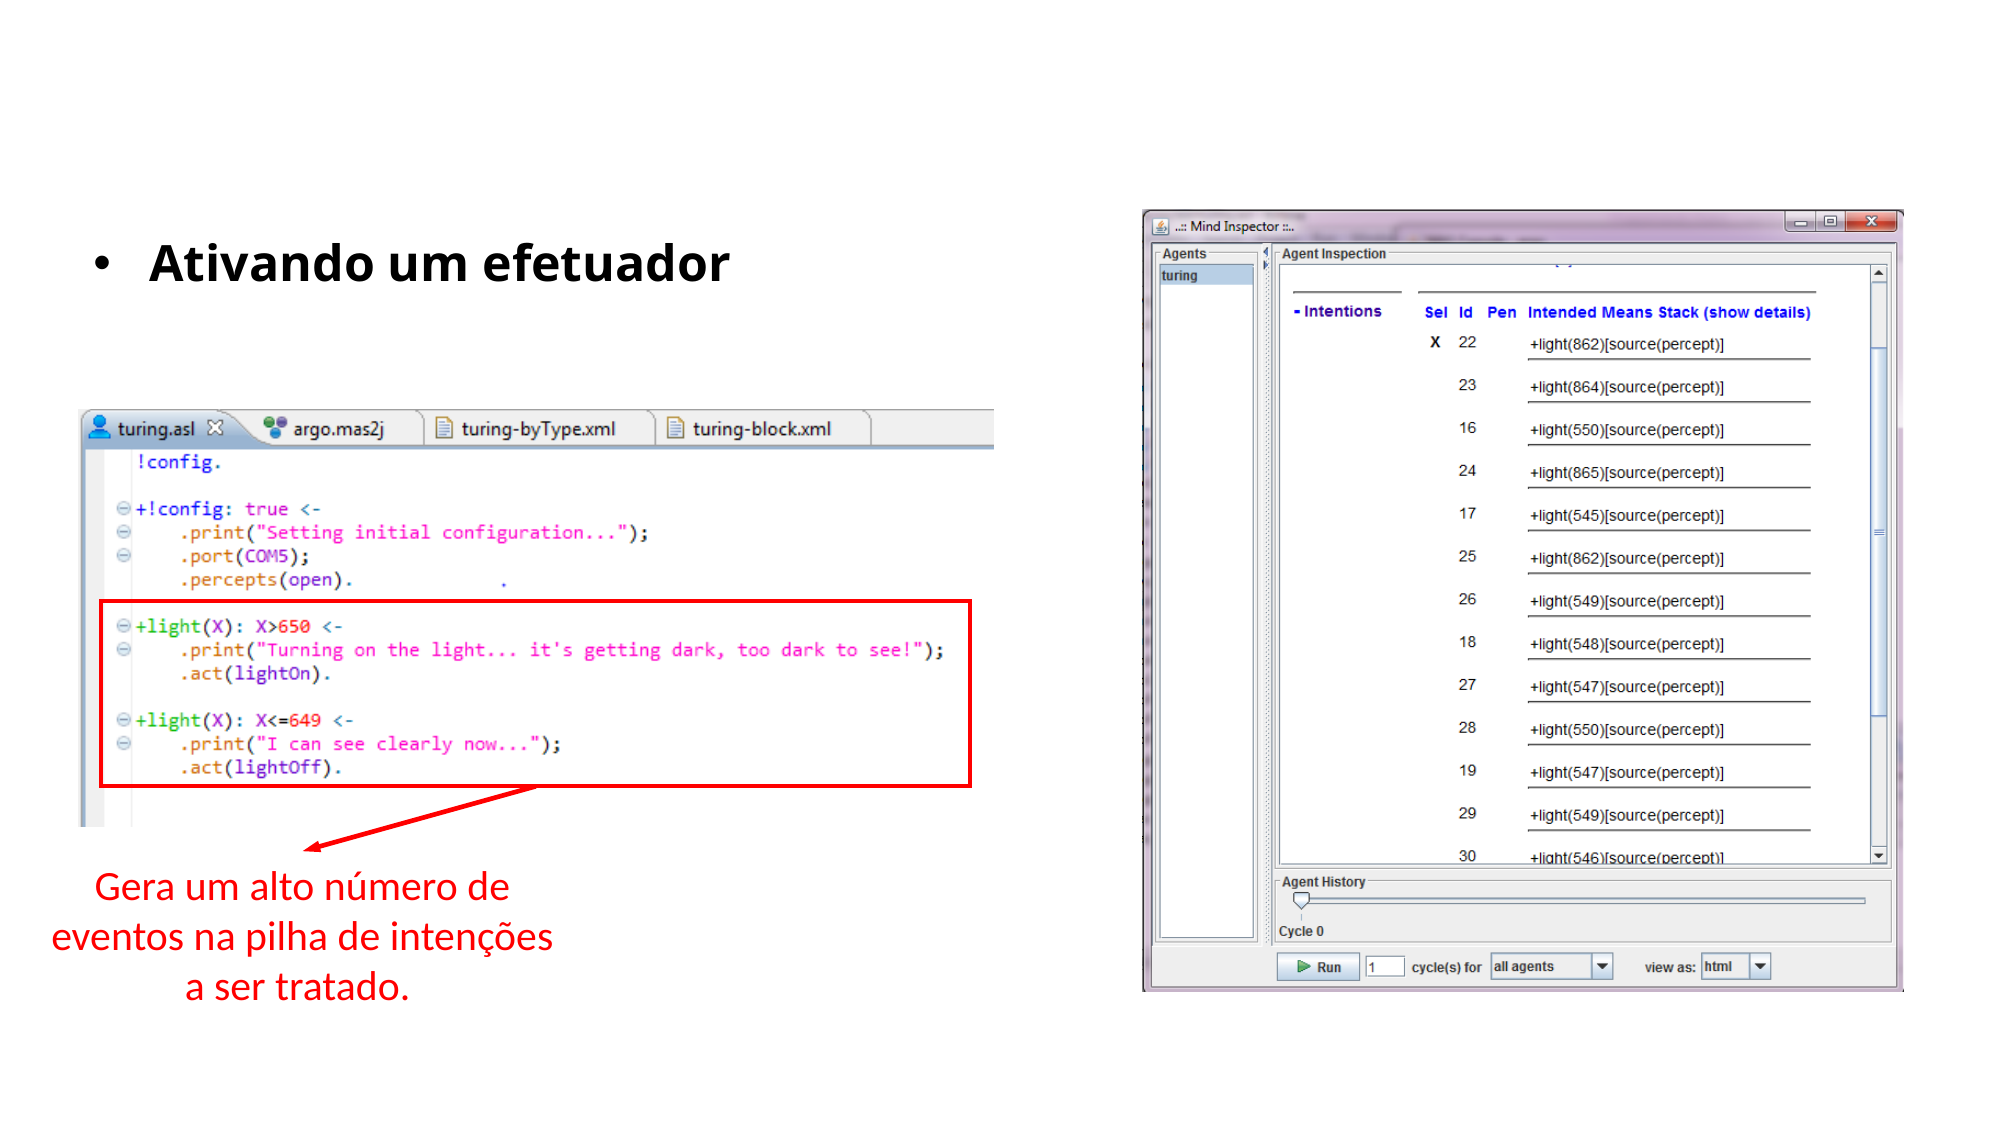

Argo for Jason: Cuidados
Ativando um efetuador
Gera um alto número de eventos na pilha de intenções a ser tratado.